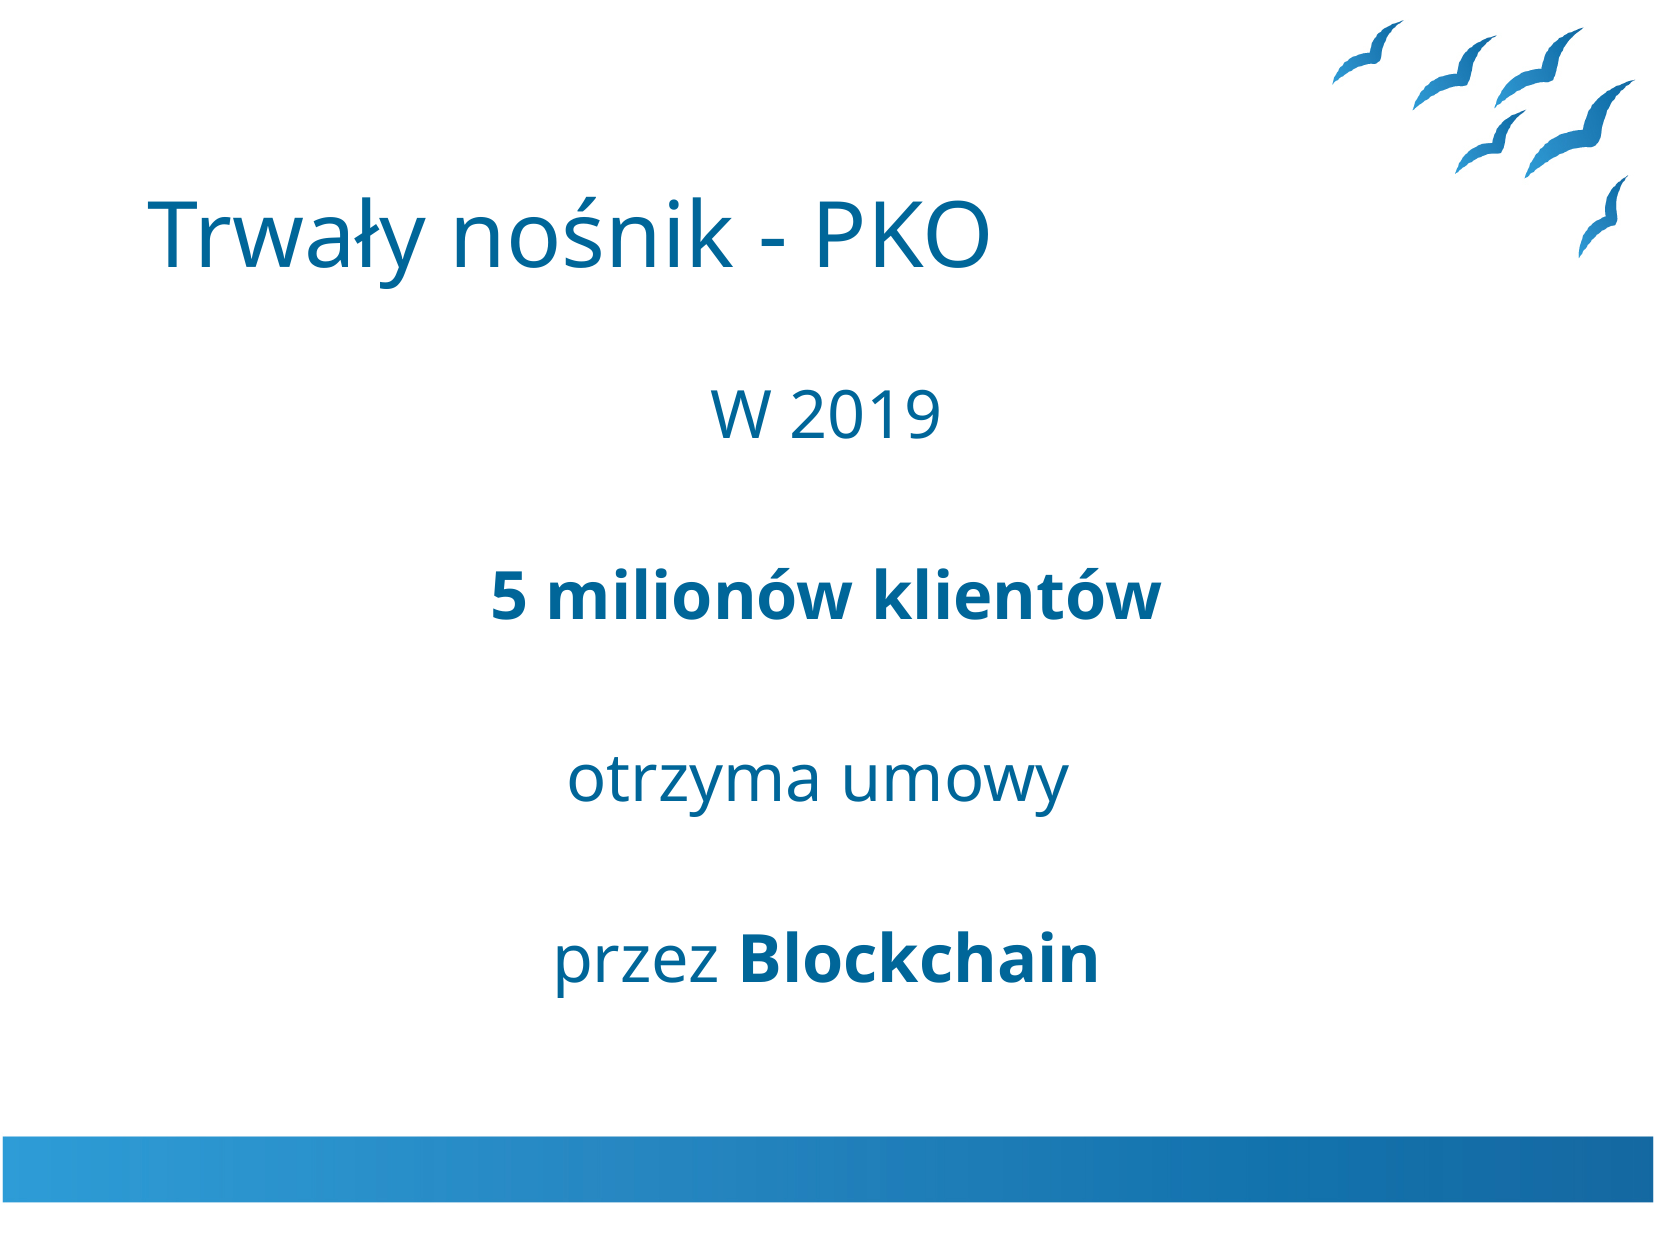

# Trwały nośnik - PKO
W 2019
5 milionów klientów
otrzyma umowy
przez Blockchain